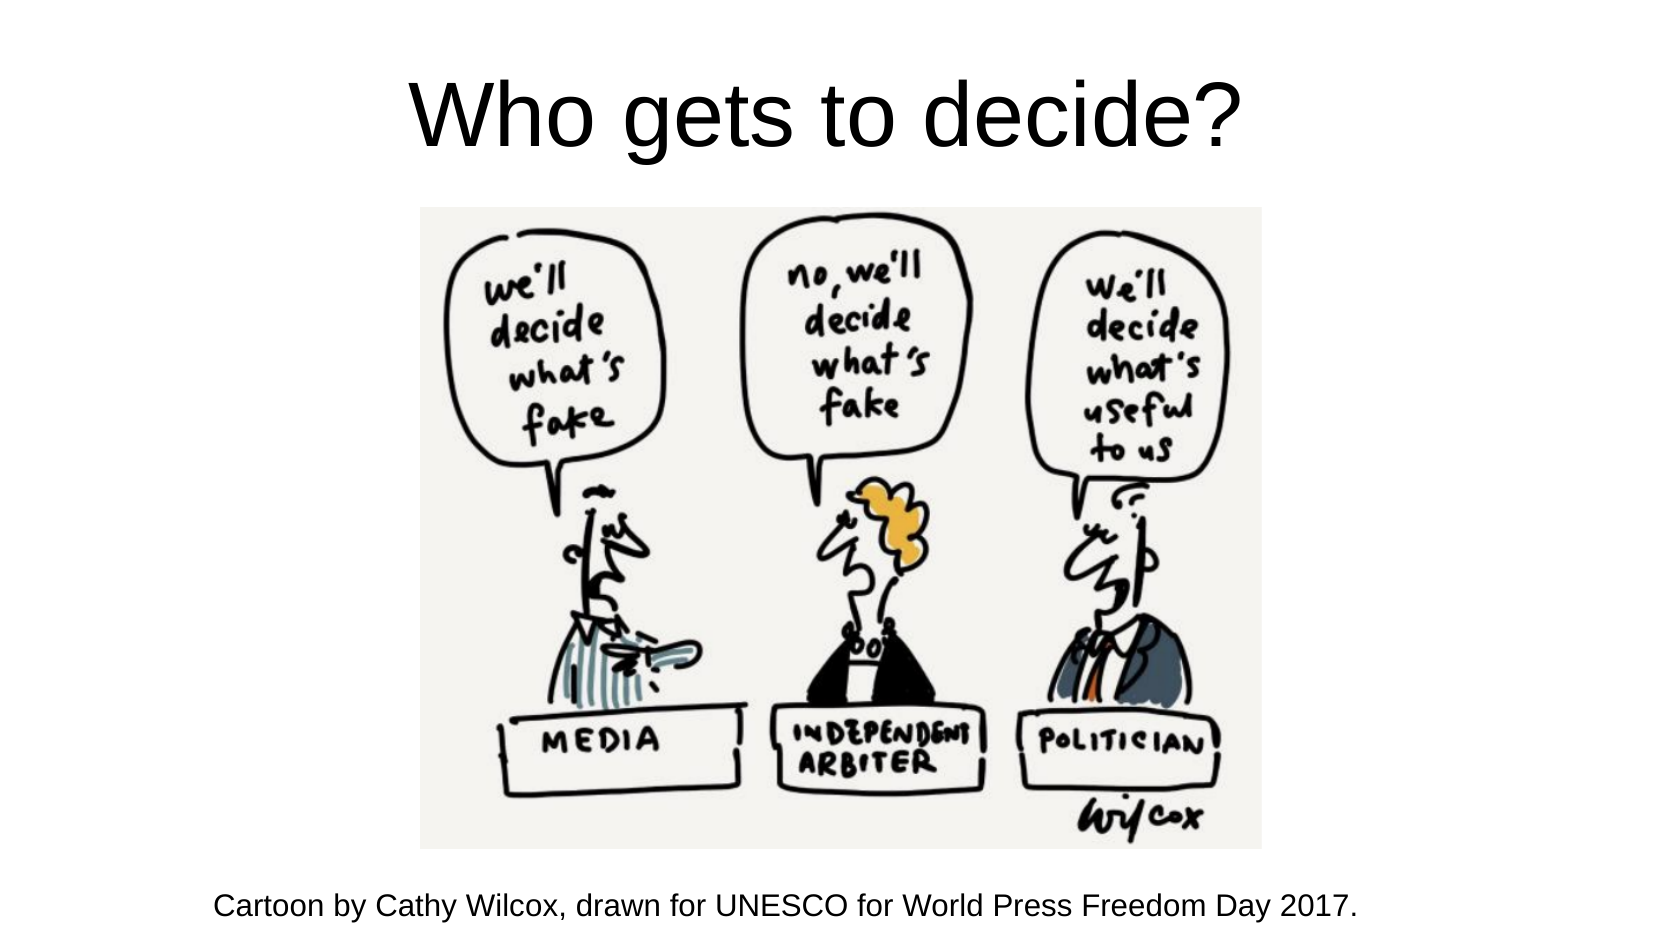

# Who gets to decide?
Cartoon by Cathy Wilcox, drawn for UNESCO for World Press Freedom Day 2017.